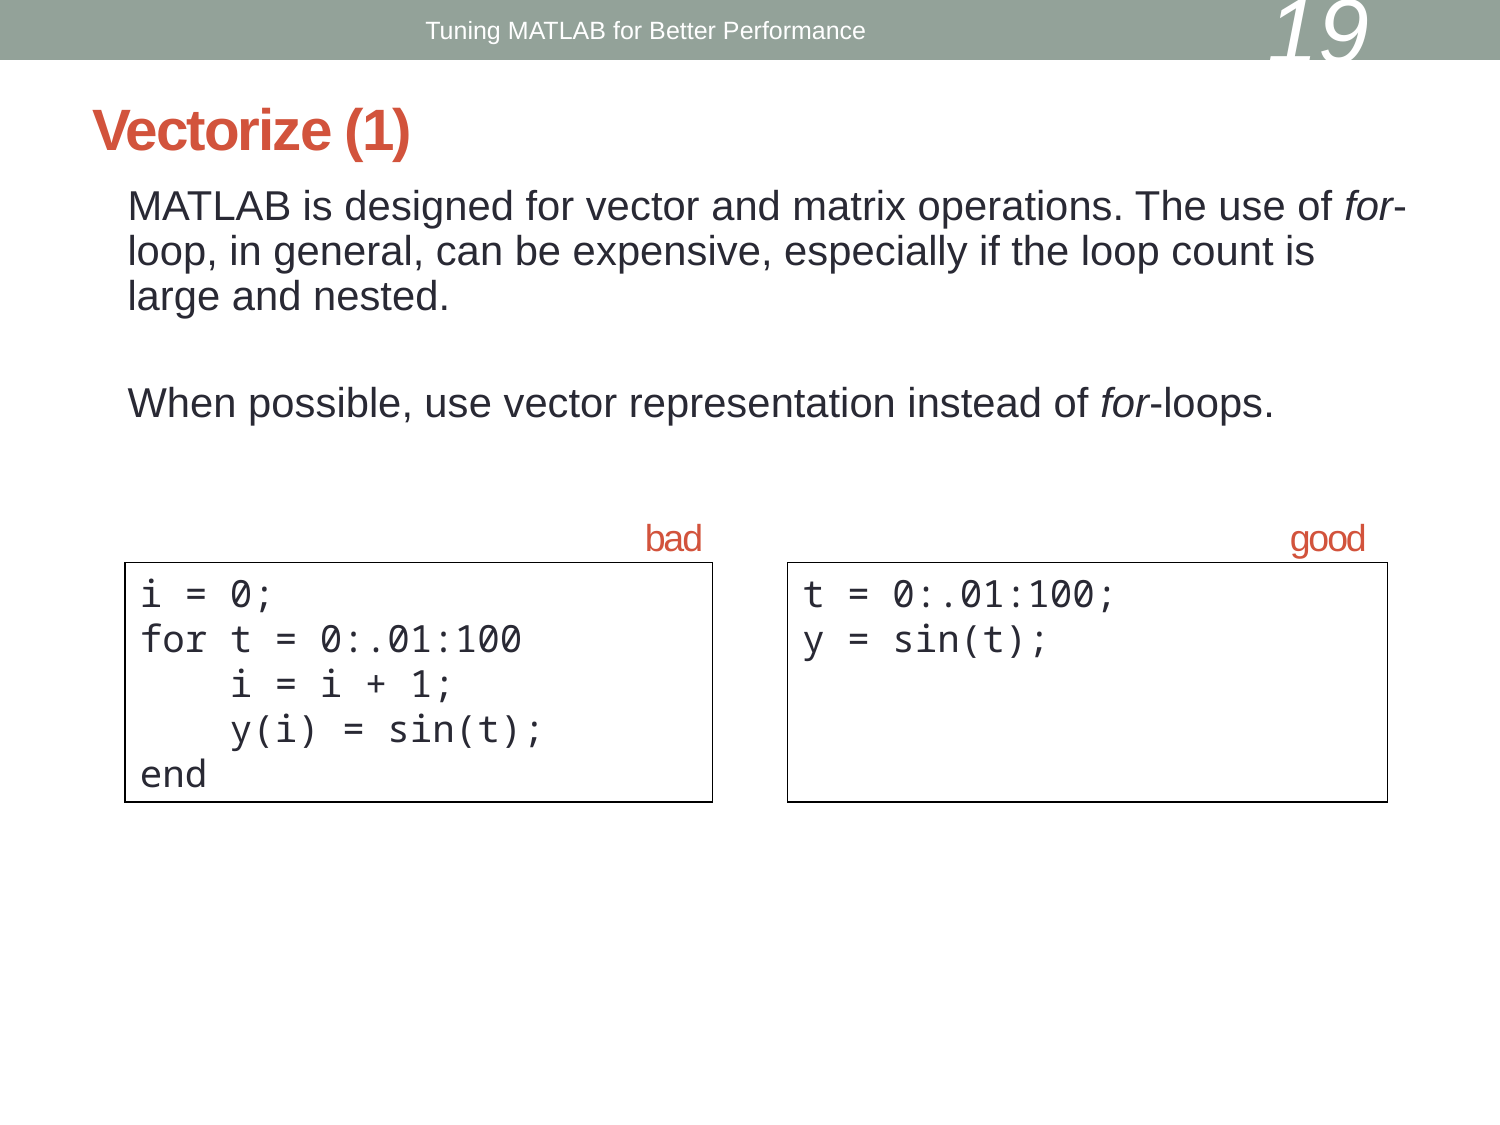

Tuning MATLAB for Better Performance
# Vectorize (1)
MATLAB is designed for vector and matrix operations. The use of for-loop, in general, can be expensive, especially if the loop count is large and nested.
When possible, use vector representation instead of for-loops.
bad
good
i = 0;
for t = 0:.01:100
 i = i + 1;
 y(i) = sin(t);
end
t = 0:.01:100;
y = sin(t);